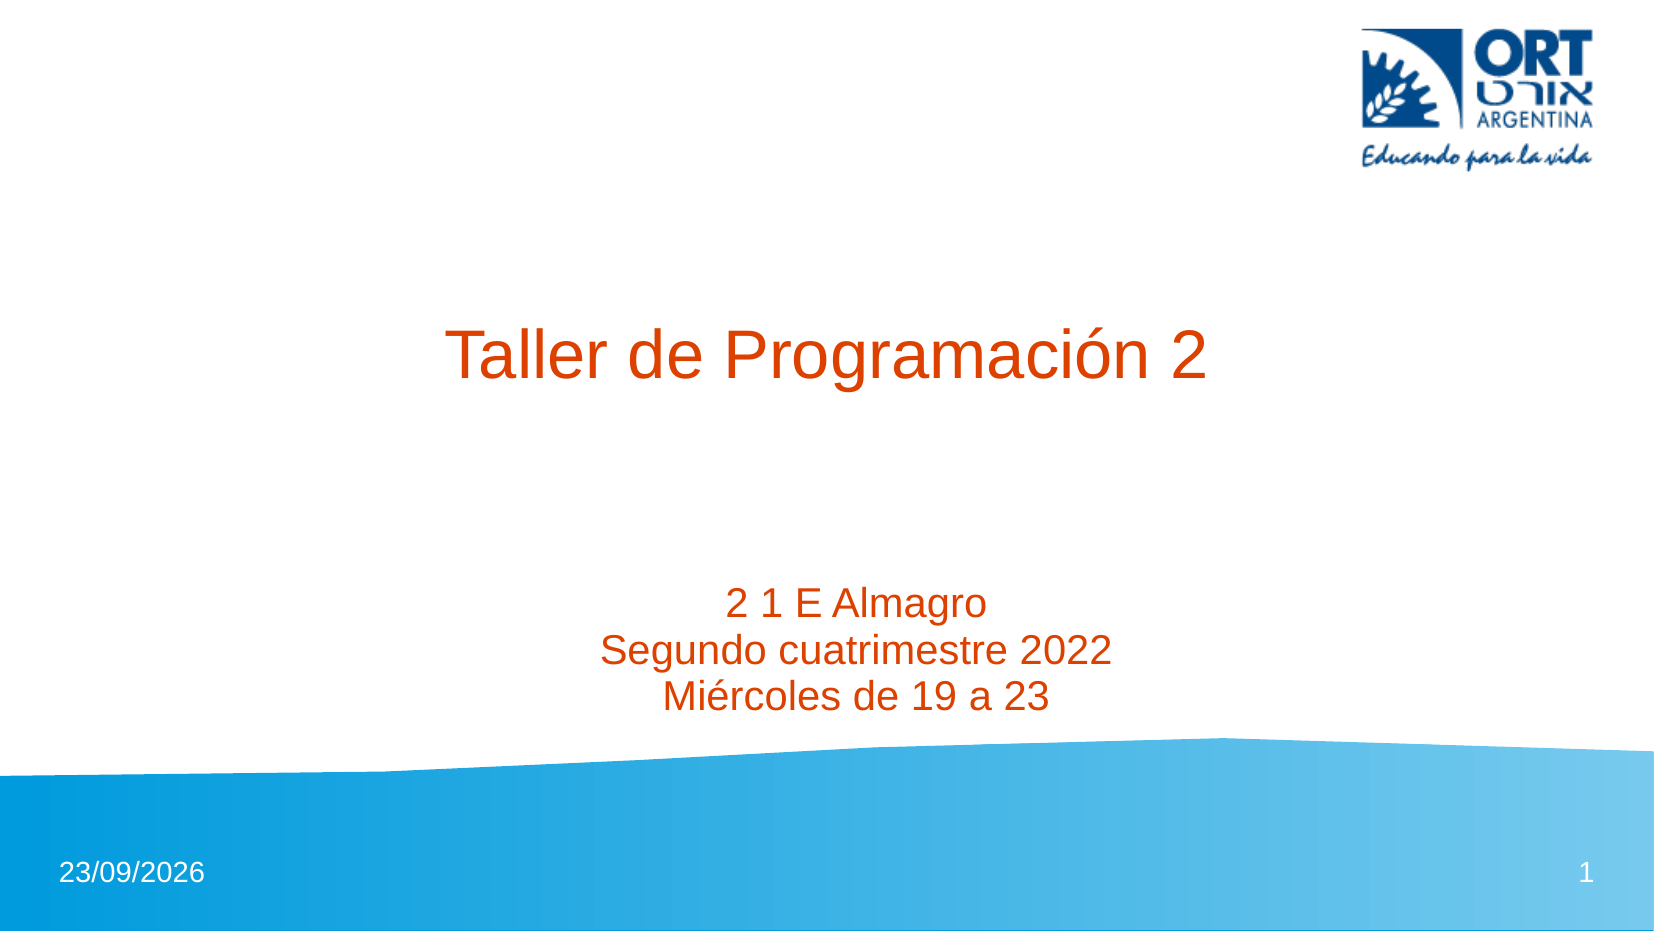

# Taller de Programación 2
2 1 E Almagro
Segundo cuatrimestre 2022
Miércoles de 19 a 23